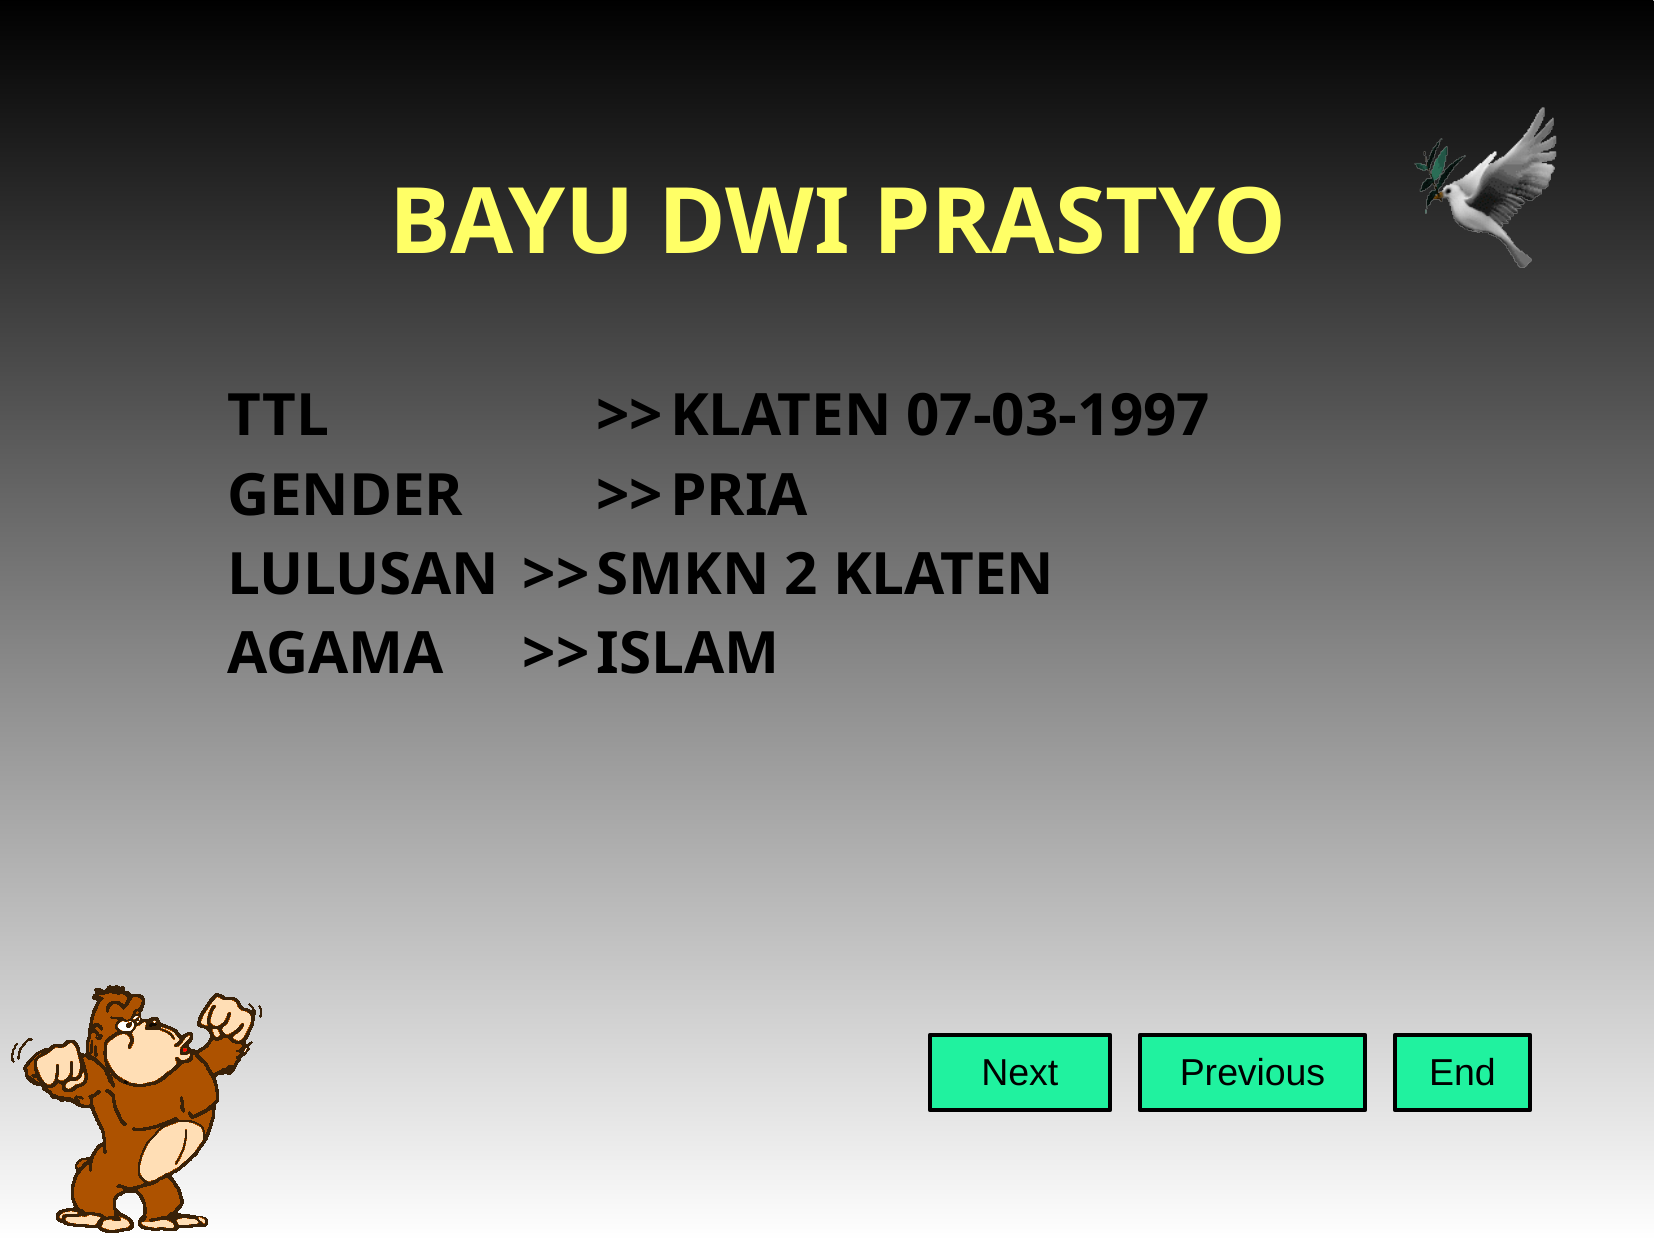

BAYU DWI PRASTYO
TTL				>>	KLATEN 07-03-1997
GENDER		>>	PRIA
LULUSAN	>>	SMKN 2 KLATEN
AGAMA		>>	ISLAM
Next
Previous
End